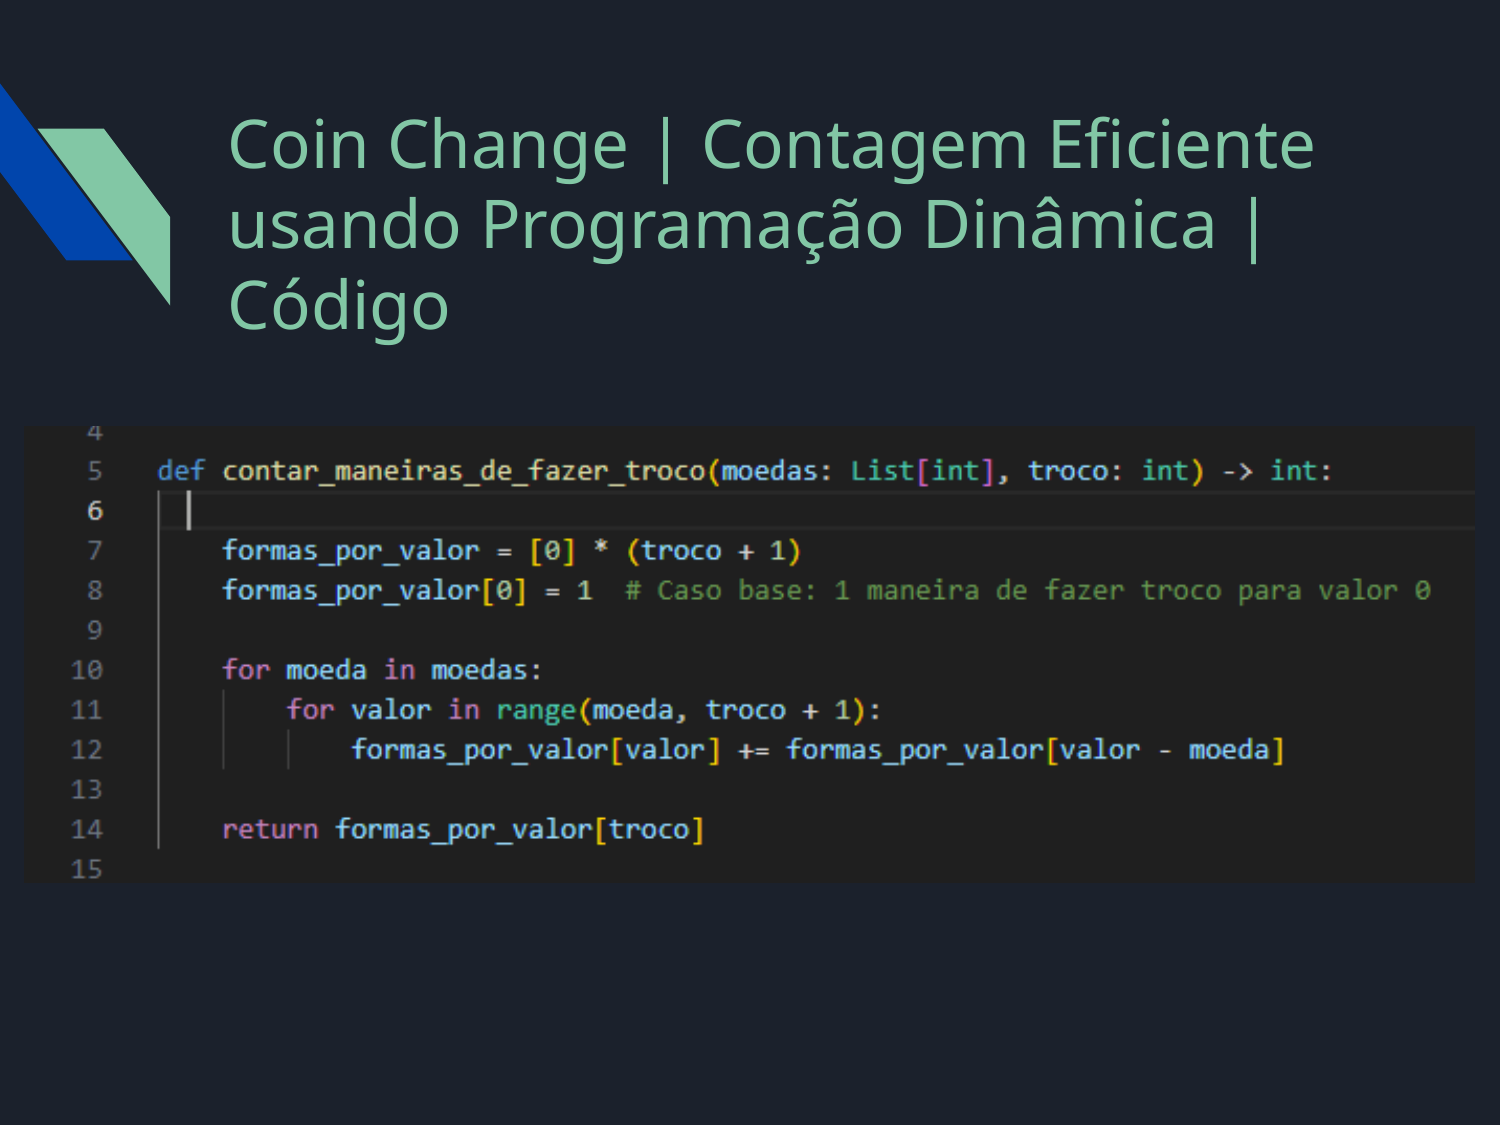

# Coin Change | Contagem Eficiente usando Programação Dinâmica | Código